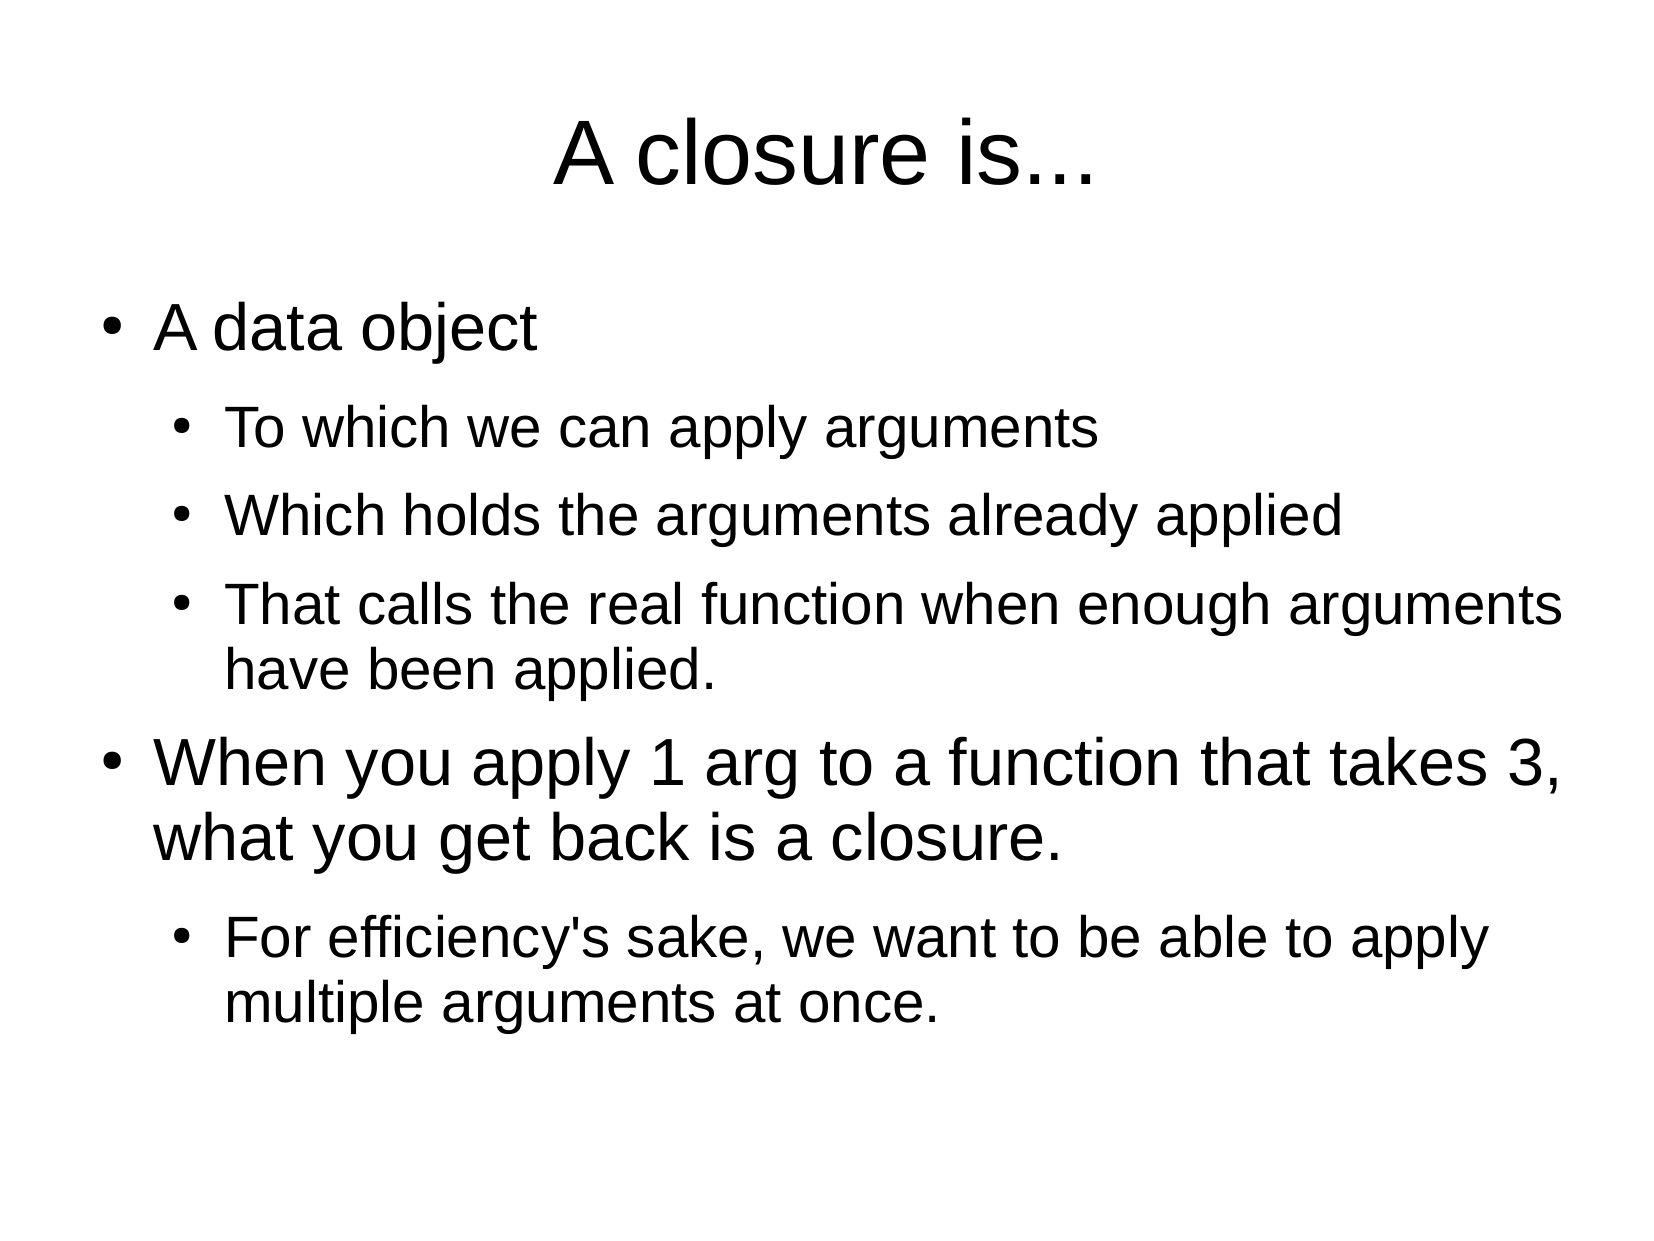

# A closure is...
A data object
To which we can apply arguments
Which holds the arguments already applied
That calls the real function when enough arguments have been applied.
When you apply 1 arg to a function that takes 3, what you get back is a closure.
For efficiency's sake, we want to be able to apply multiple arguments at once.